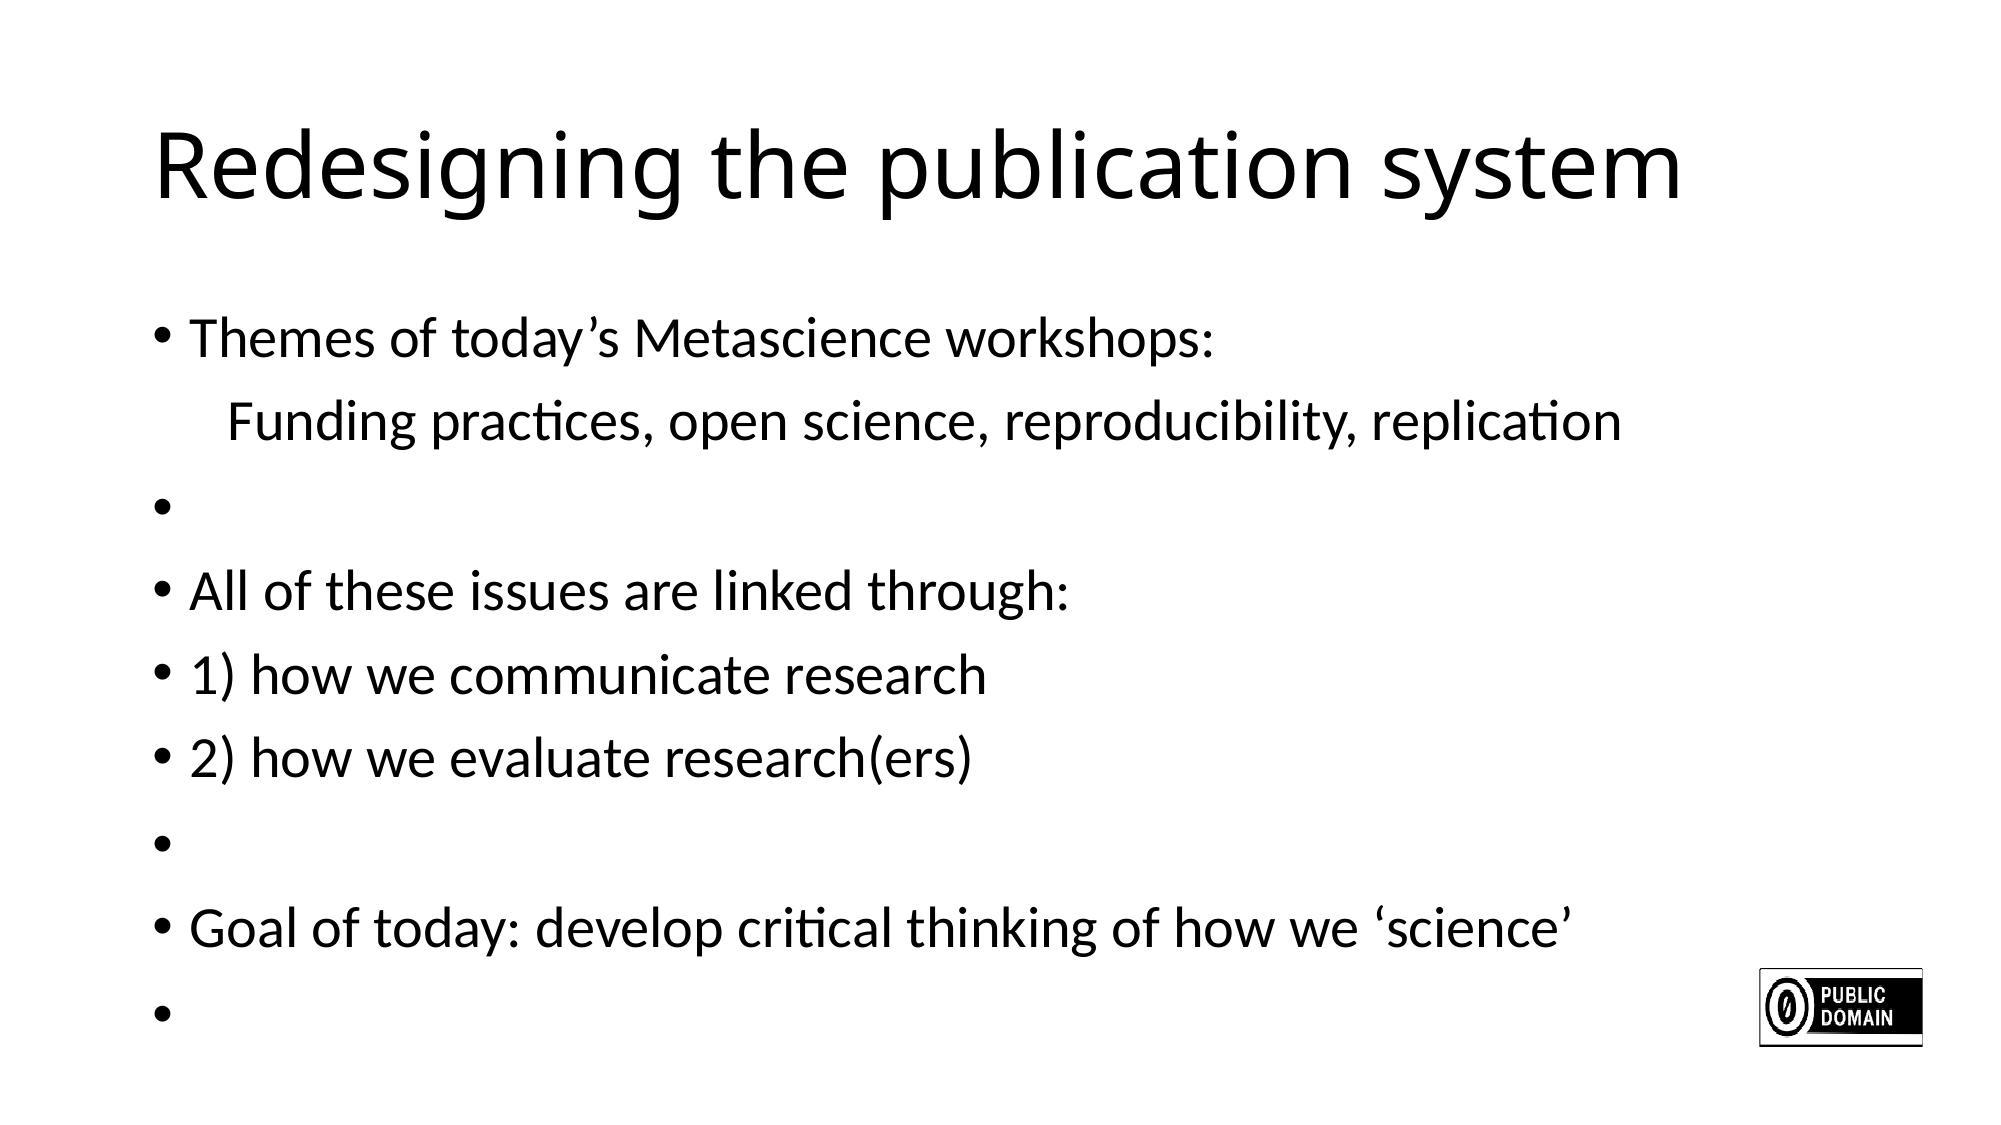

# Redesigning the publication system
Themes of today’s Metascience workshops:
	Funding practices, open science, reproducibility, replication
All of these issues are linked through:
1) how we communicate research
2) how we evaluate research(ers)
Goal of today: develop critical thinking of how we ‘science’